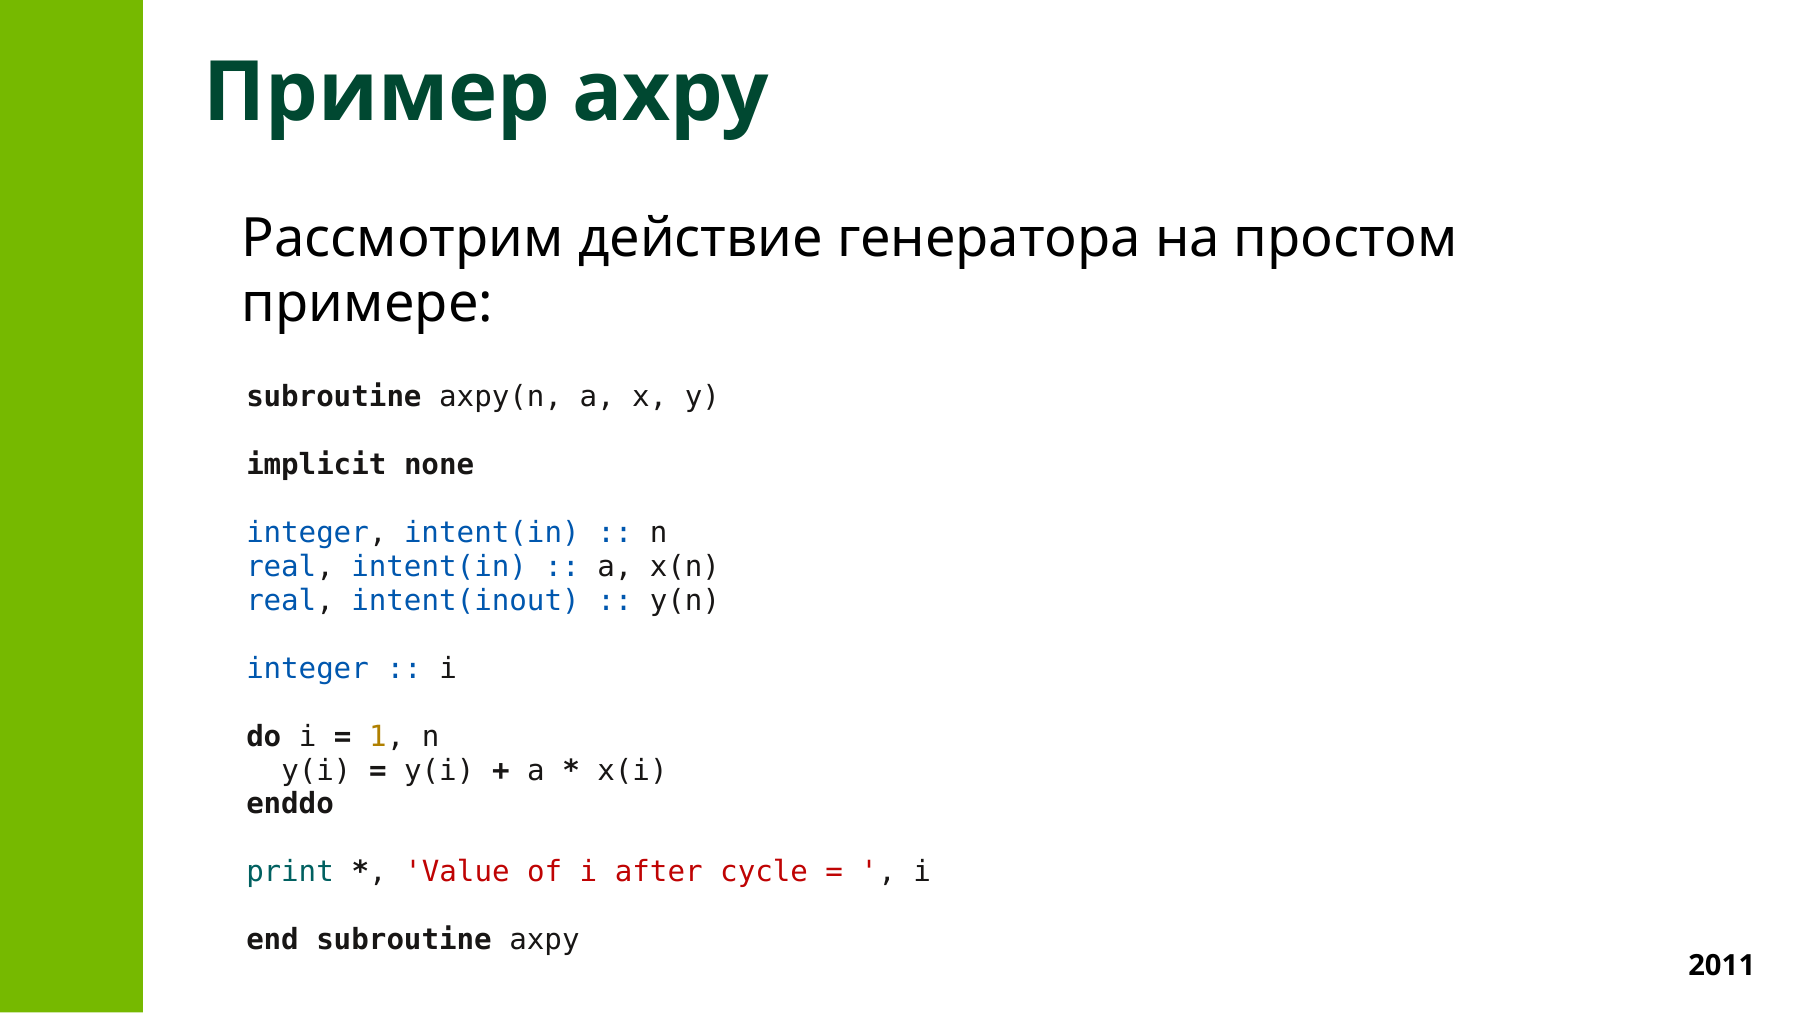

# Пример axpy
Рассмотрим действие генератора на простом примере: